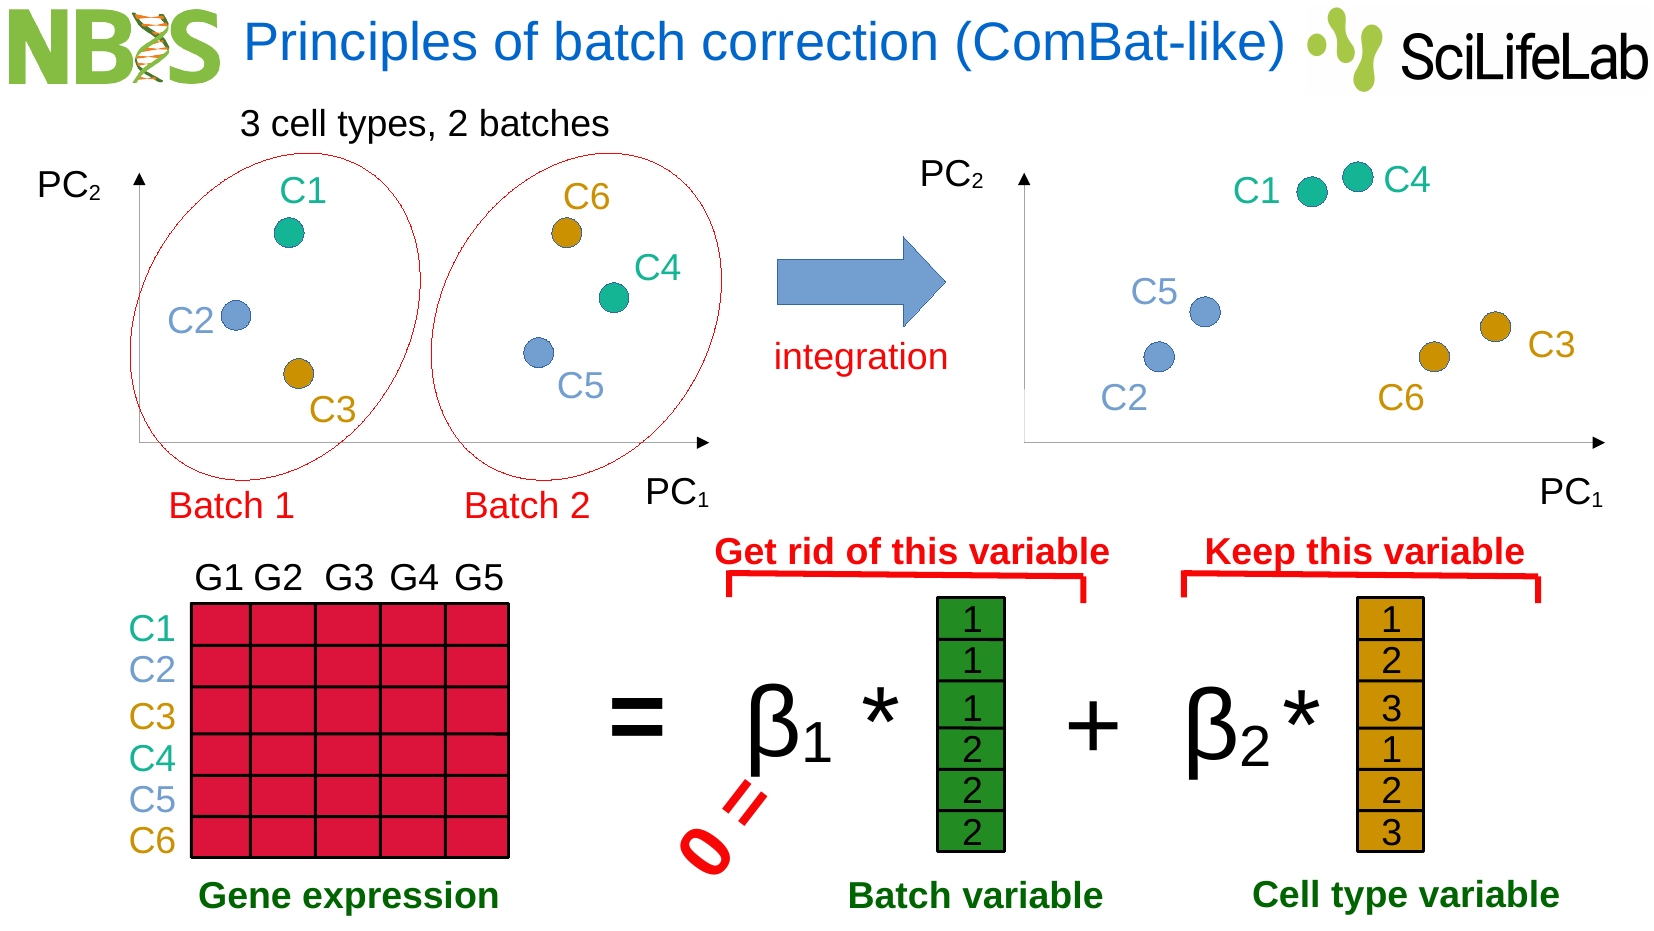

Principles of batch correction (ComBat-like)
3 cell types, 2 batches
Batch 1
Batch 2
PC2
C4
C1
C5
C3
integration
C2
C6
PC1
PC2
C1
C6
C4
C2
C5
C3
PC1
Get rid of this variable
0 =
Keep this variable
G1
G2
G3
G4
G5
C1
C2
C3
C4
C5
C6
Gene expression
1
1
1
2
2
2
β1 *
Batch variable
1
2
3
1
2
3
+ β2 *
Cell type variable
=